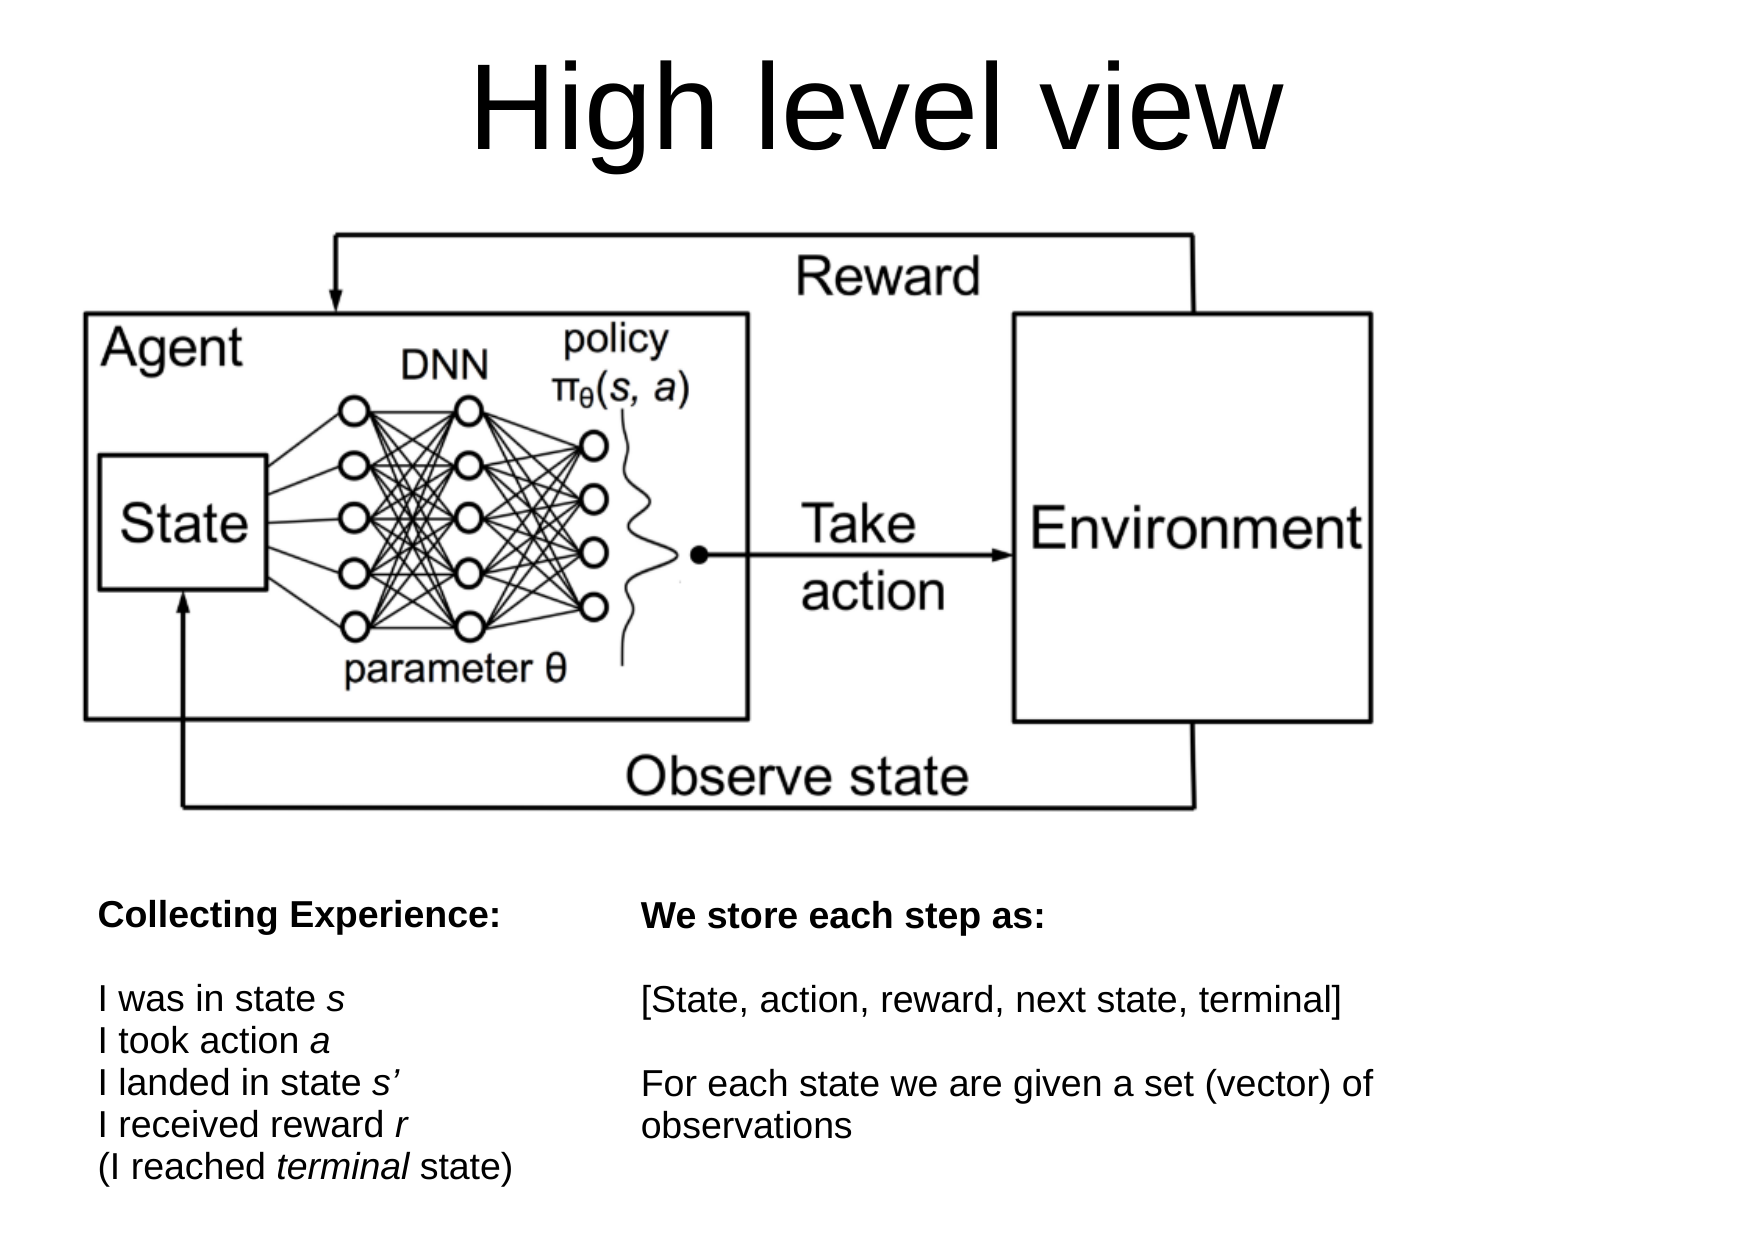

# High level view
Collecting Experience:
I was in state s
I took action a
I landed in state s’
I received reward r
(I reached terminal state)
We store each step as:
[State, action, reward, next state, terminal]
For each state we are given a set (vector) of observations